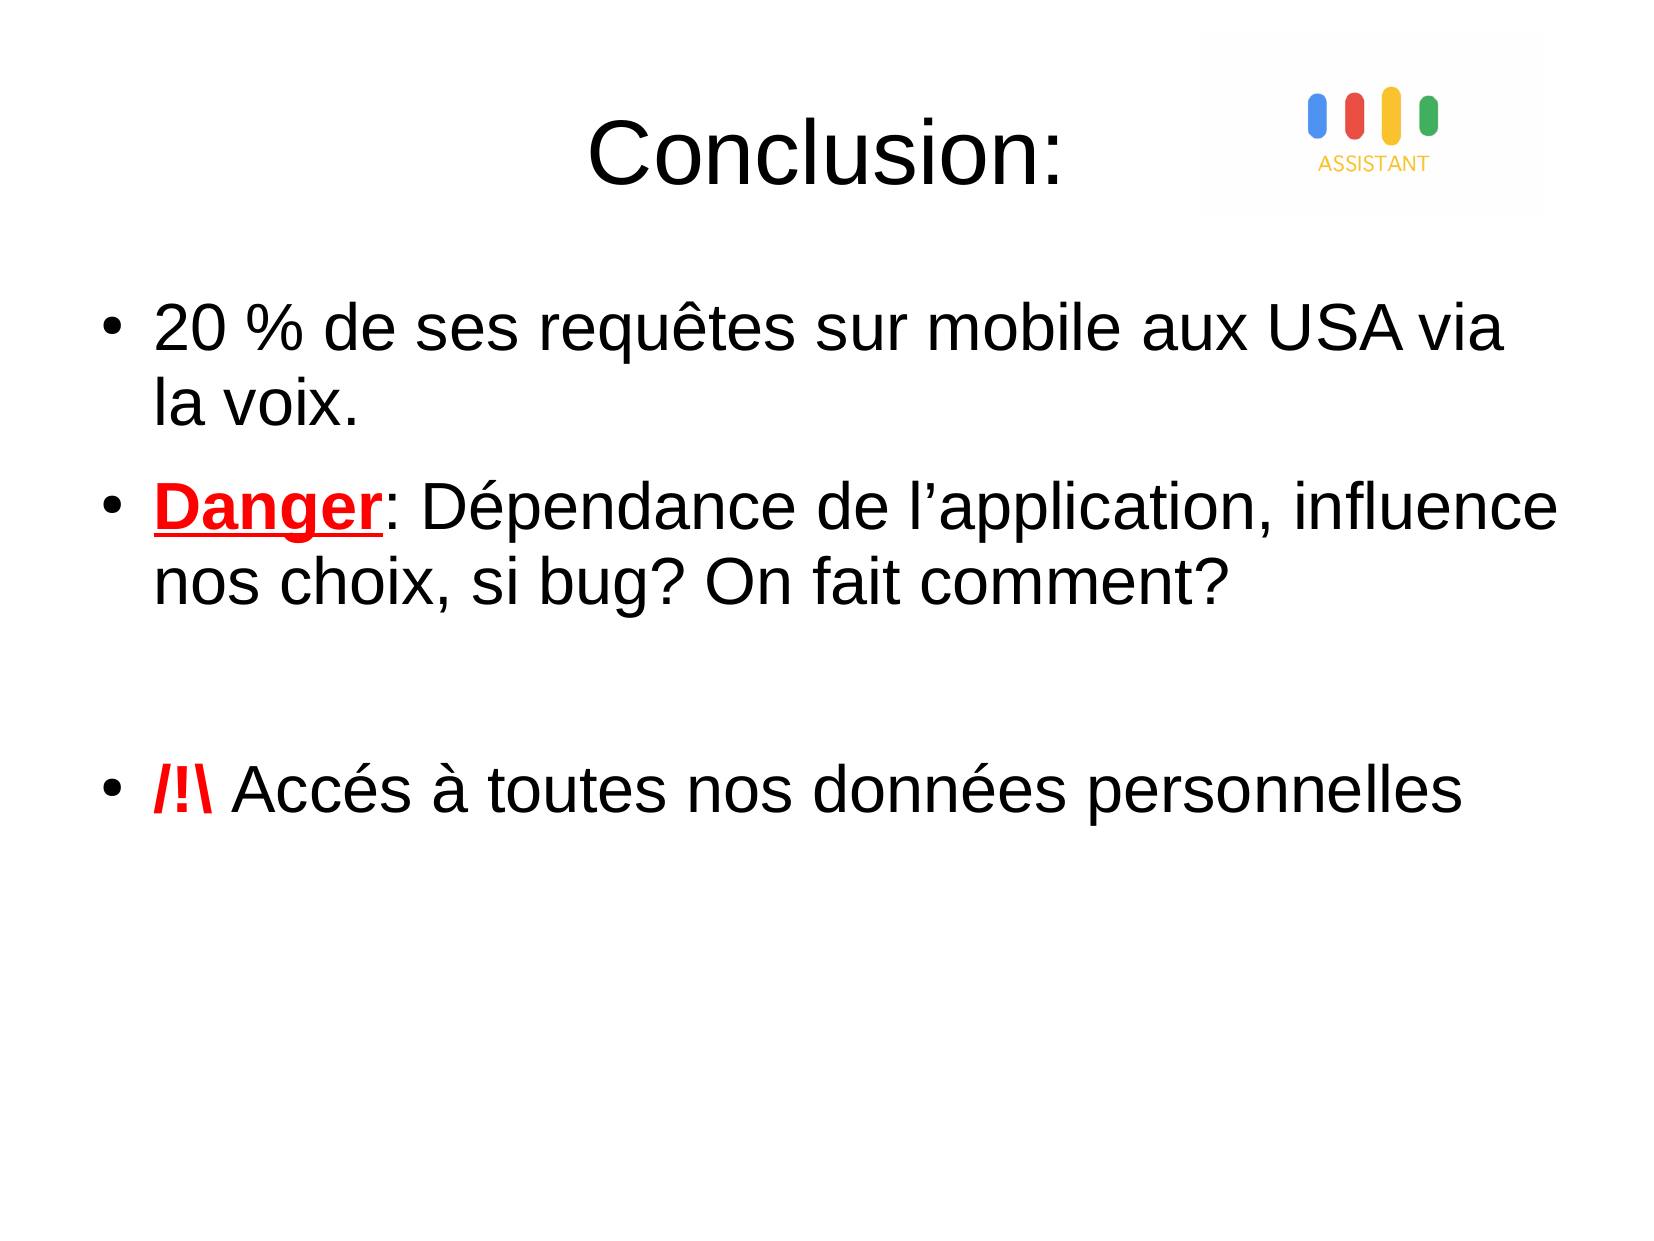

# Conclusion:
20 % de ses requêtes sur mobile aux USA via la voix.
Danger: Dépendance de l’application, influence nos choix, si bug? On fait comment?
/!\ Accés à toutes nos données personnelles